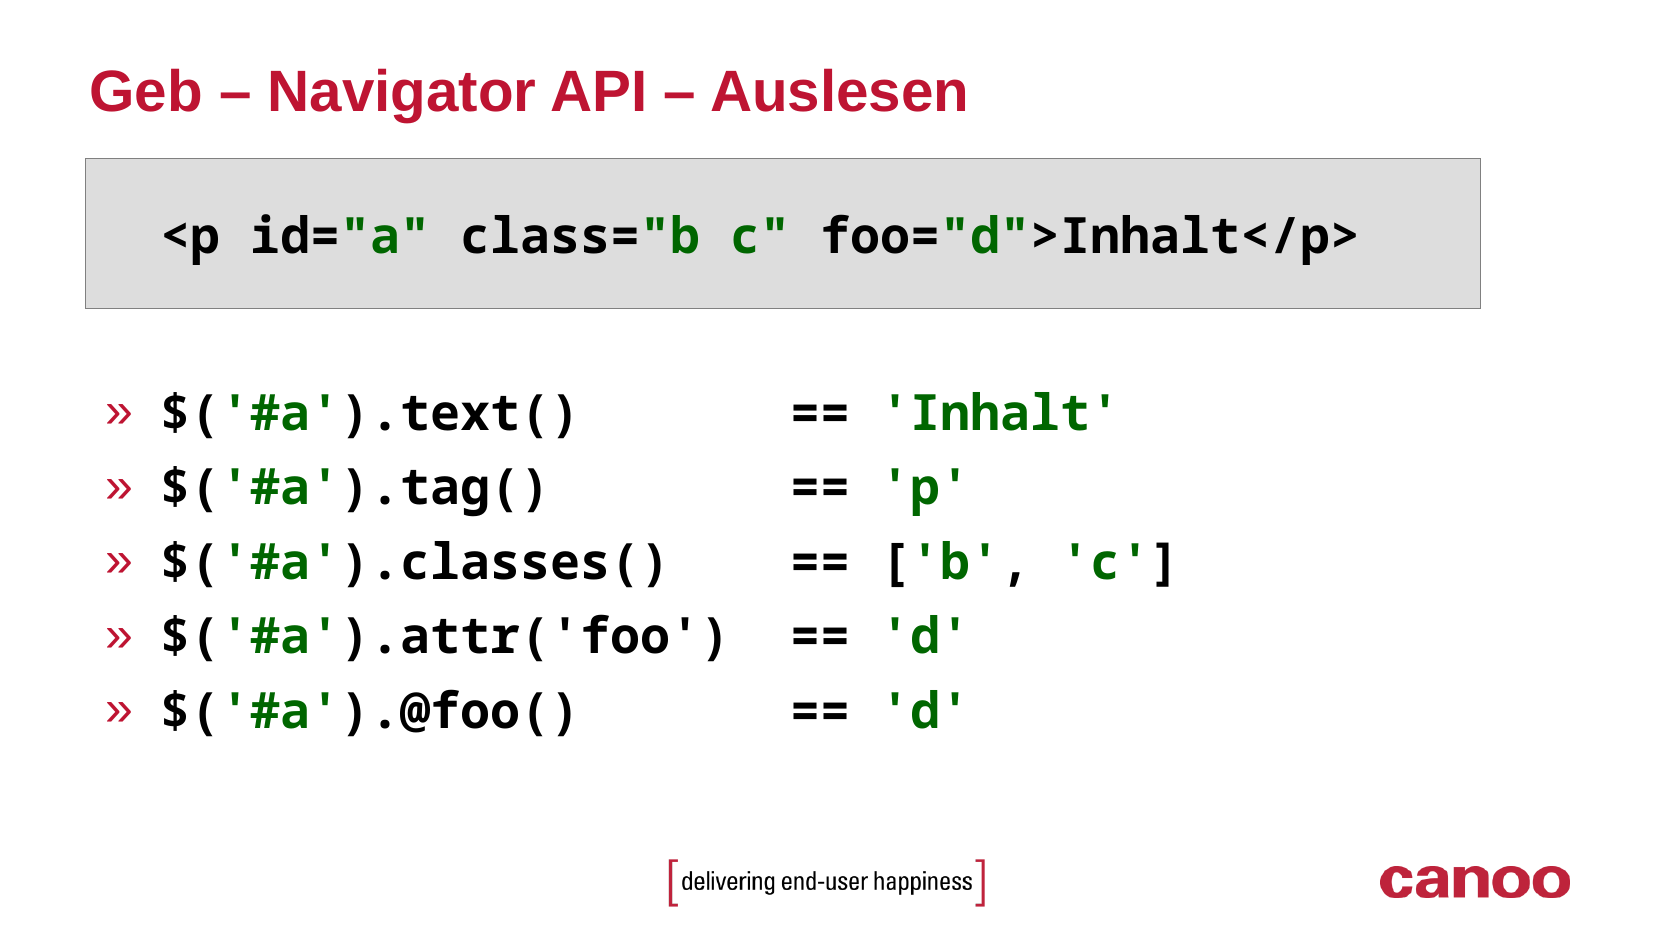

# Geb – Navigator API – Auslesen
<p id="a" class="b c" foo="d">Inhalt</p>
$('#a').text() == 'Inhalt'
$('#a').tag() == 'p'
$('#a').classes() == ['b', 'c']
$('#a').attr('foo') == 'd'
$('#a').@foo() == 'd'